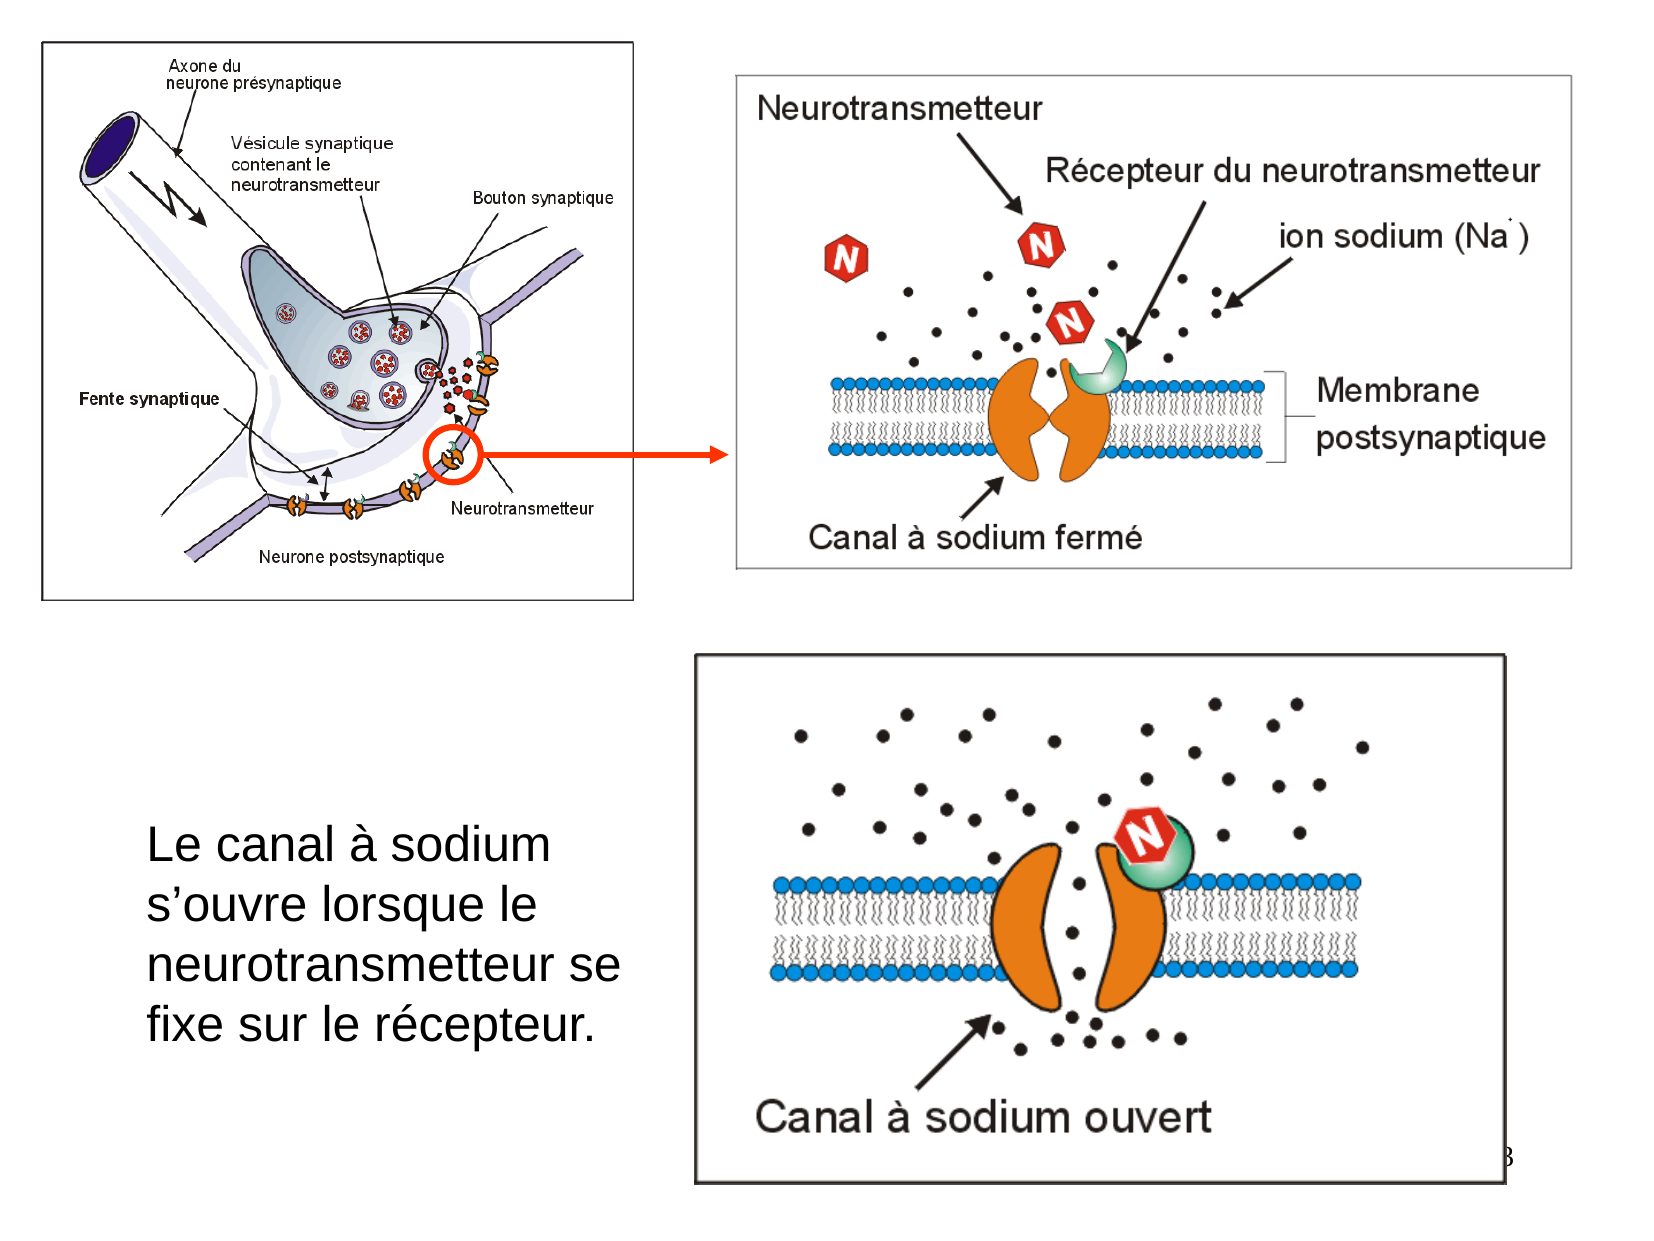

Le canal à sodium s’ouvre lorsque le neurotransmetteur se fixe sur le récepteur.
103